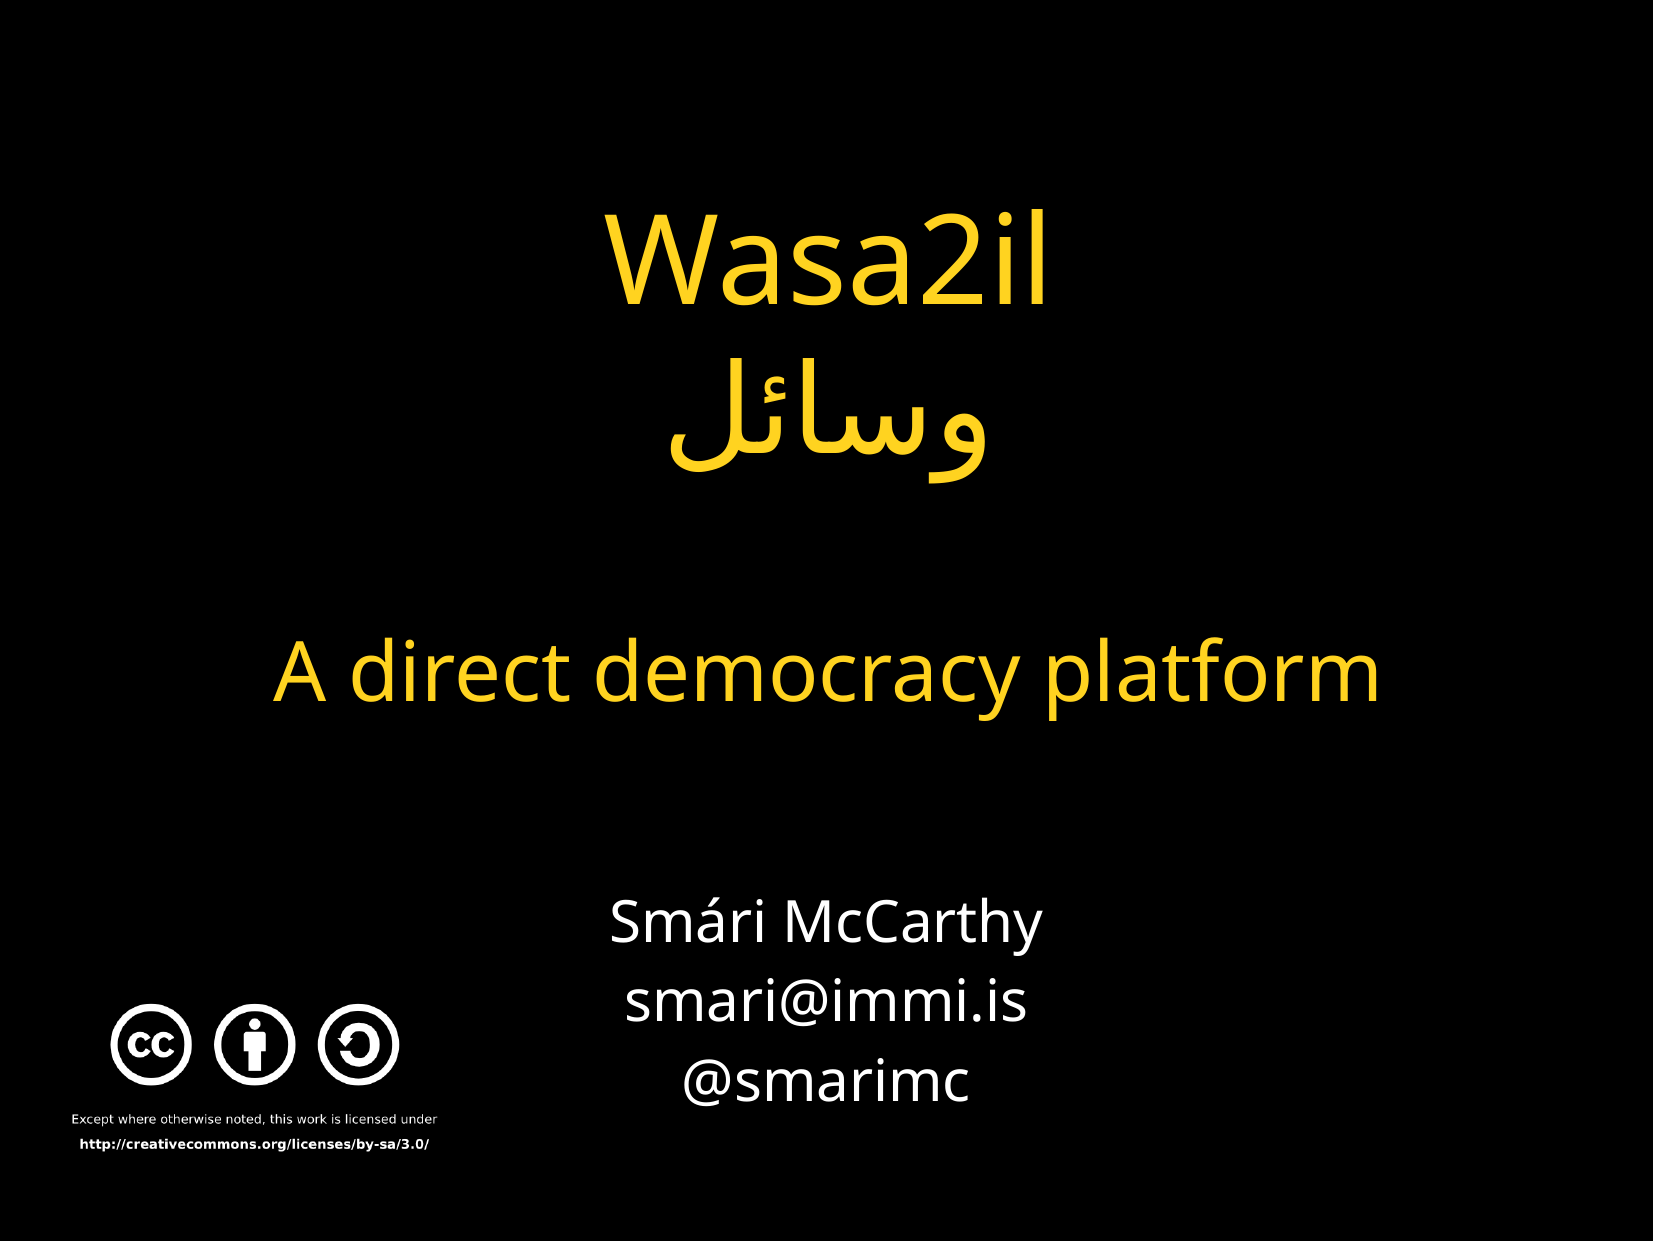

# Wasa2il ‫وسائل A direct democracy platform
Smári McCarthy
smari@immi.is
@smarimc